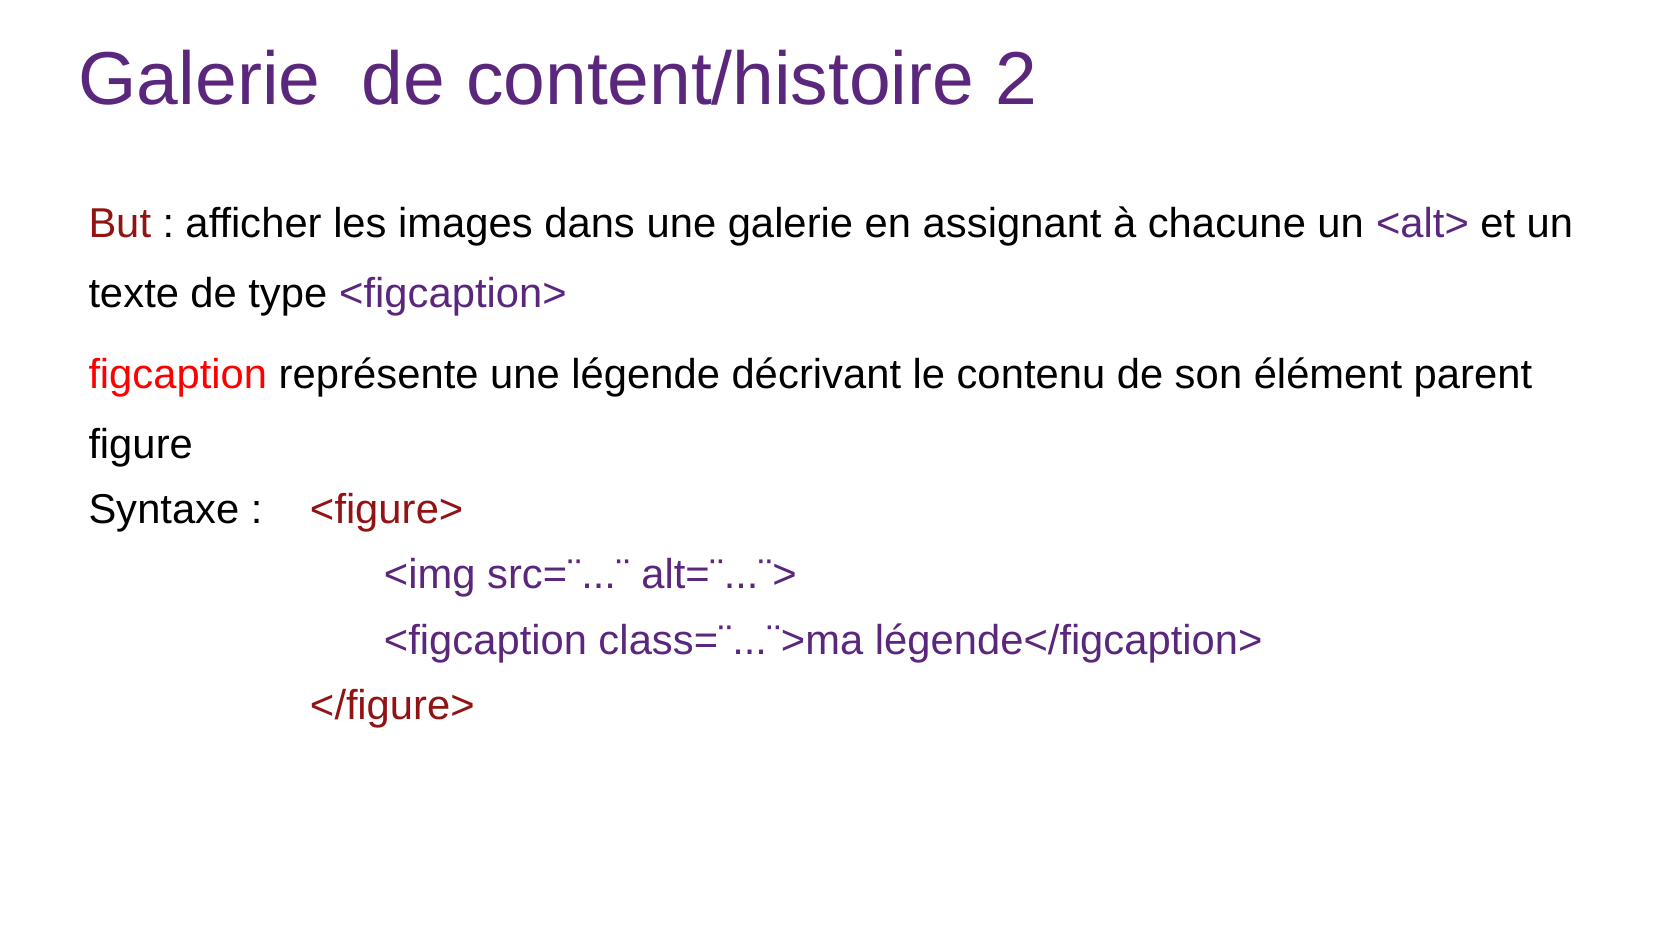

# Galerie de content/histoire 2
But : afficher les images dans une galerie en assignant à chacune un <alt> et un texte de type <figcaption>
figcaption représente une légende décrivant le contenu de son élément parent figure
Syntaxe : 	<figure>
				<img src=¨...¨ alt=¨...¨>
				<figcaption class=¨...¨>ma légende</figcaption>
			</figure>